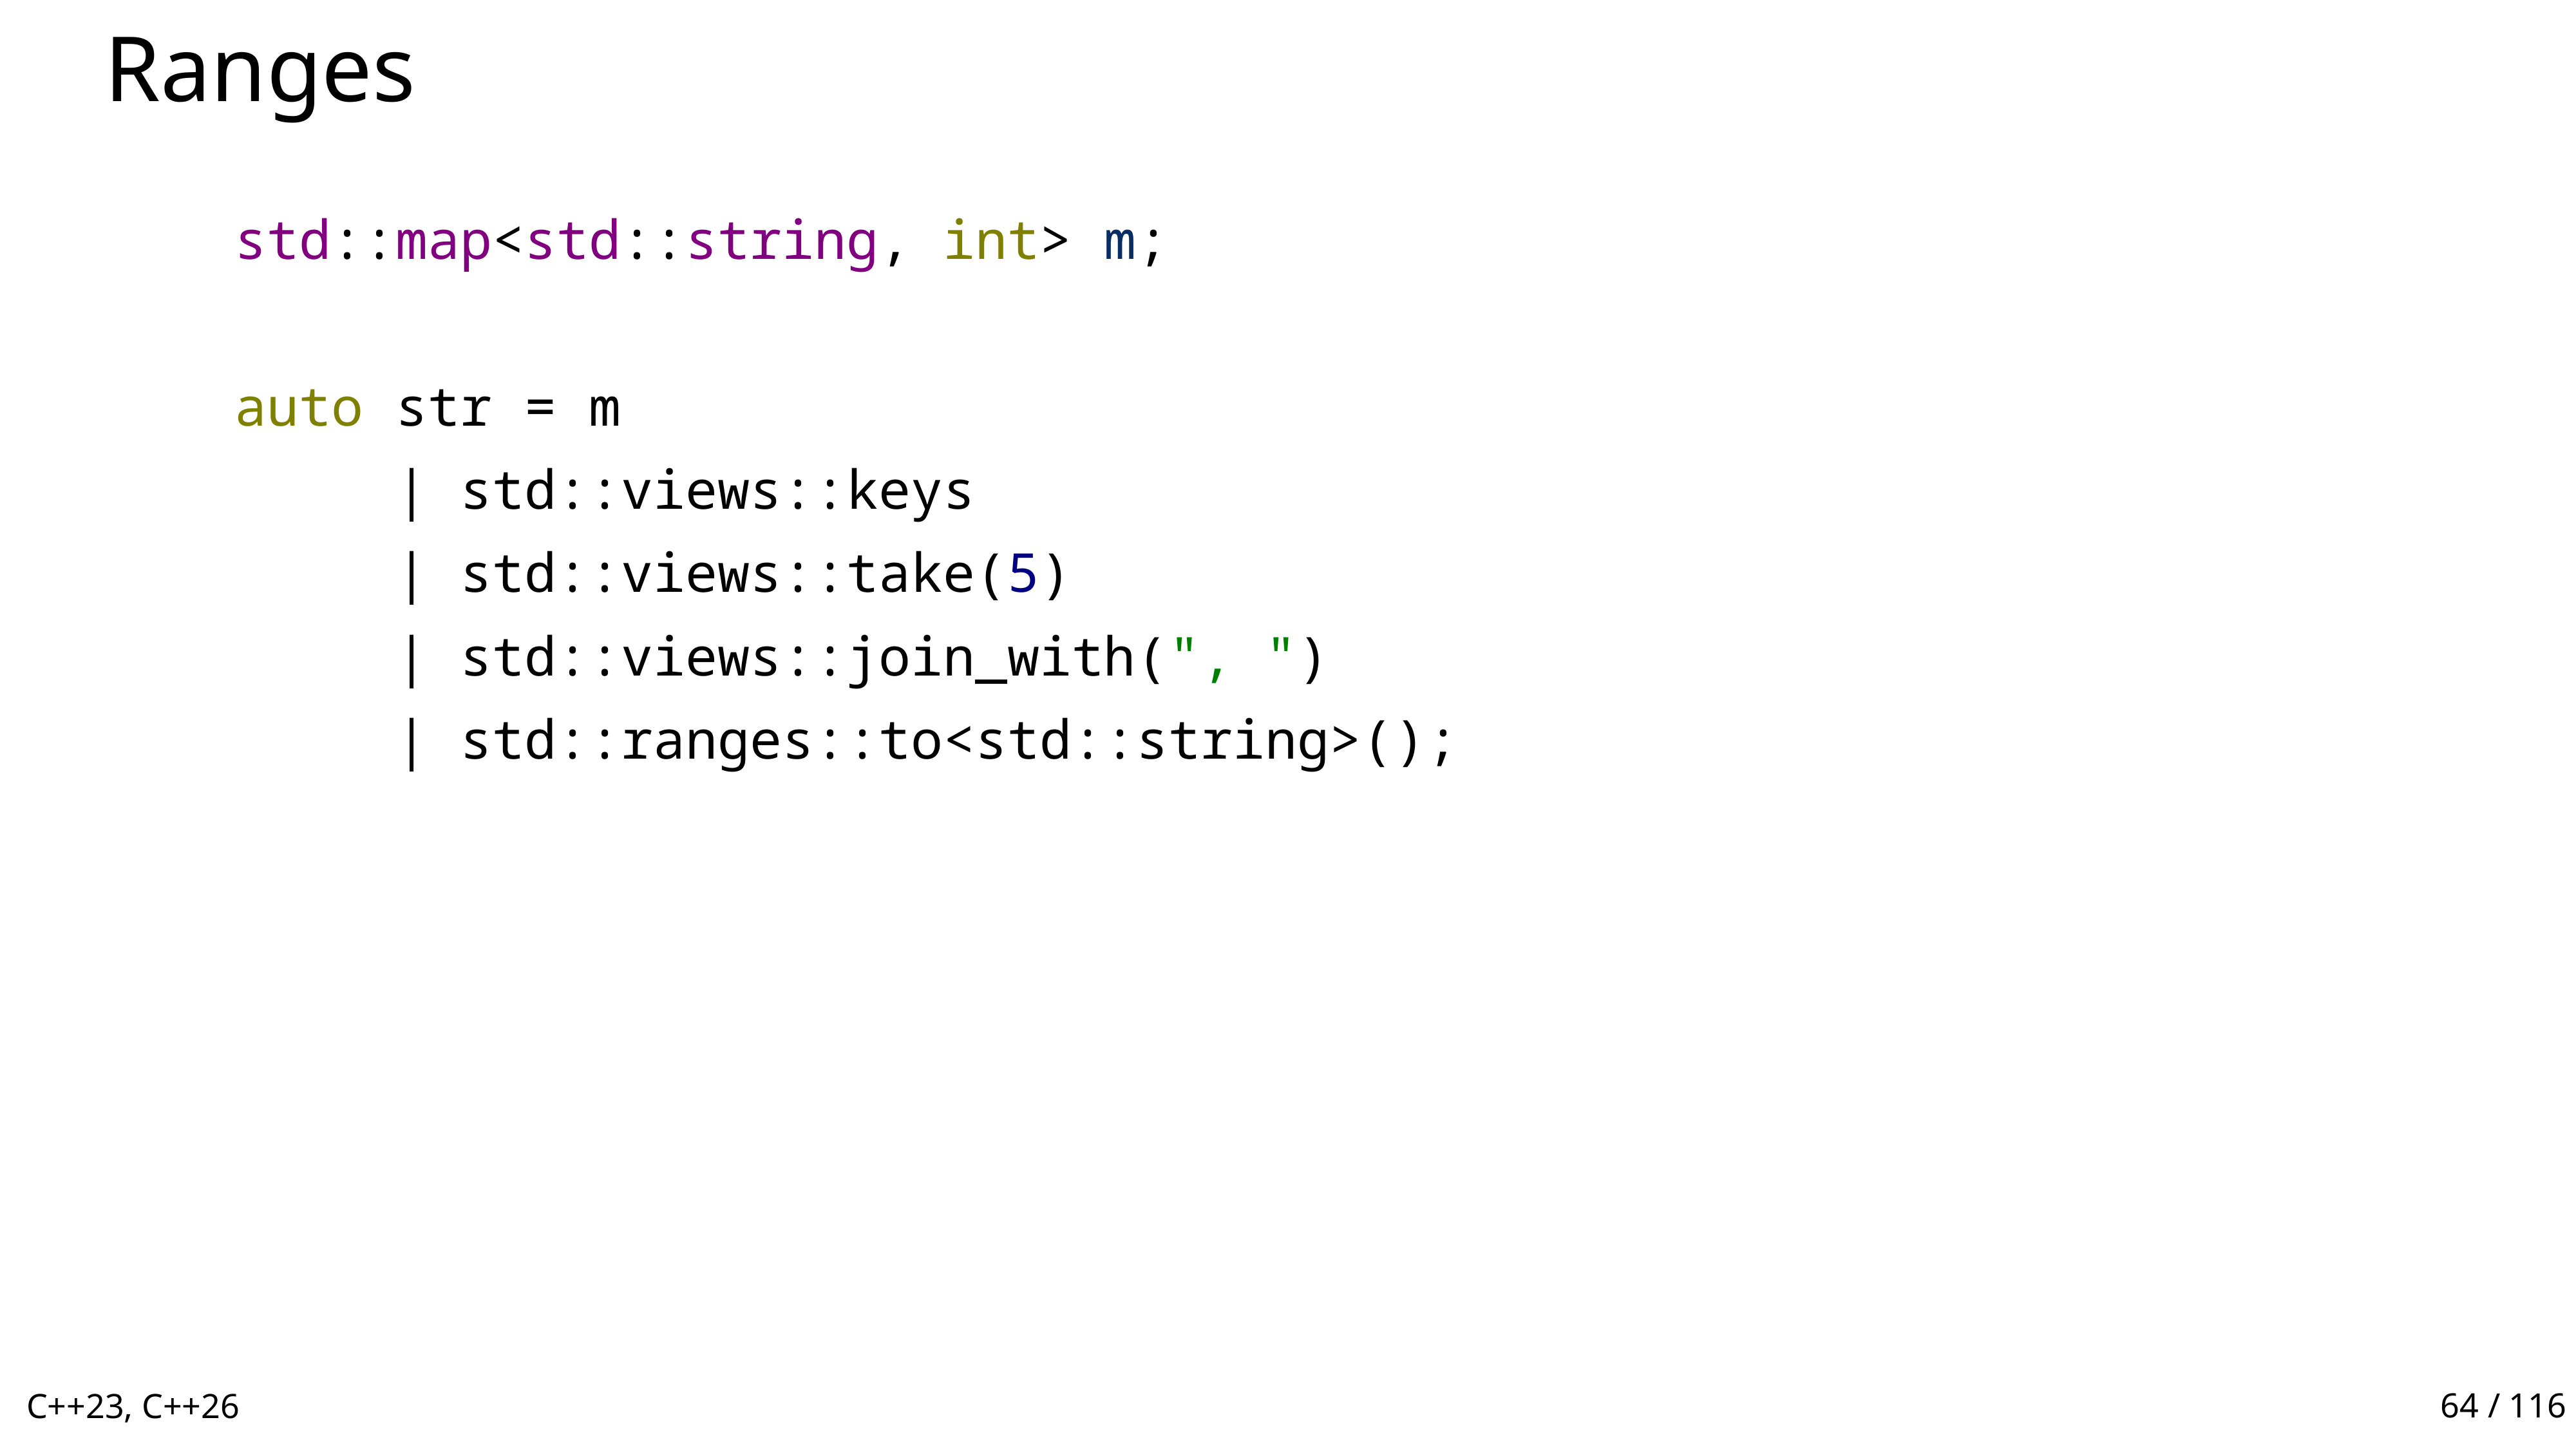

Ranges
# std::map<std::string, int> m;
 auto str = m
 | std::views::keys
 | std::views::take(5)
 | std::views::join_with(", ")
 | std::ranges::to<std::string>();
C++23, C++26